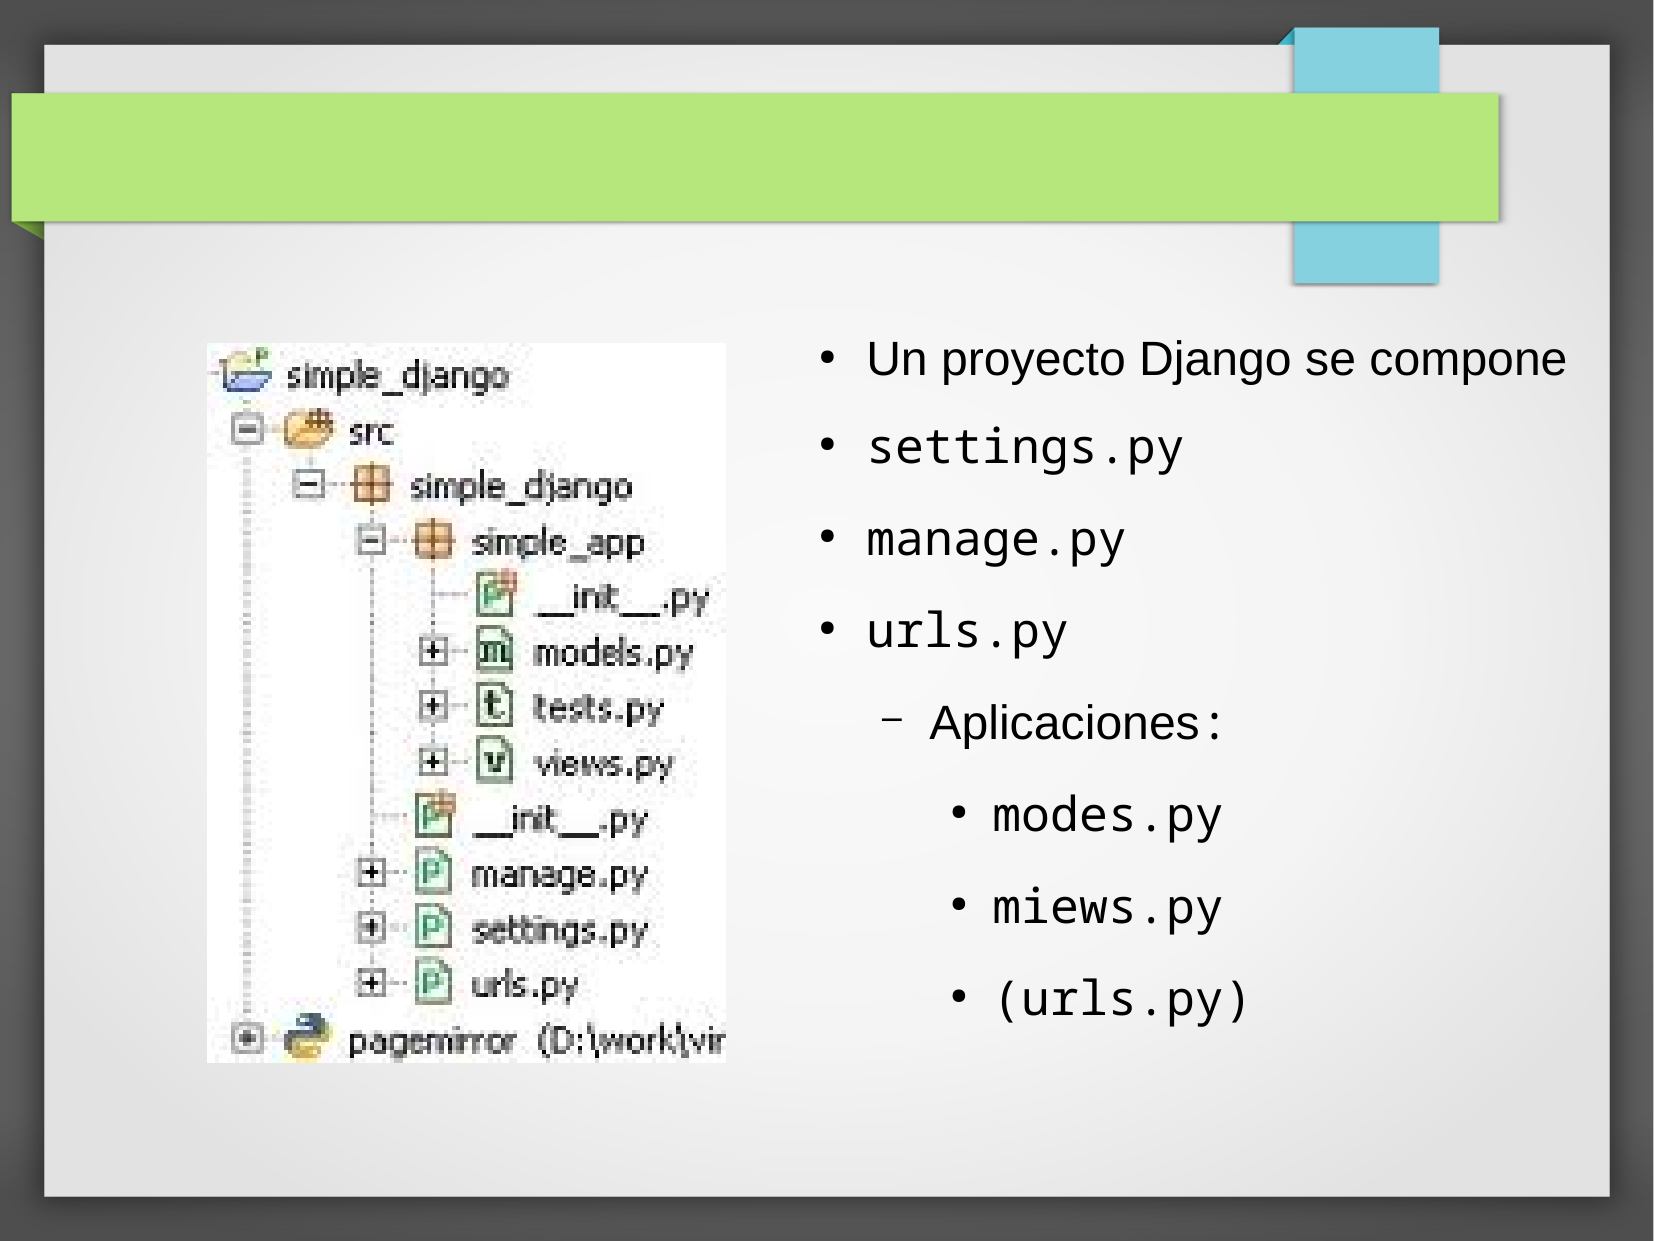

#
Un proyecto Django se compone
settings.py
manage.py
urls.py
Aplicaciones:
modes.py
miews.py
(urls.py)